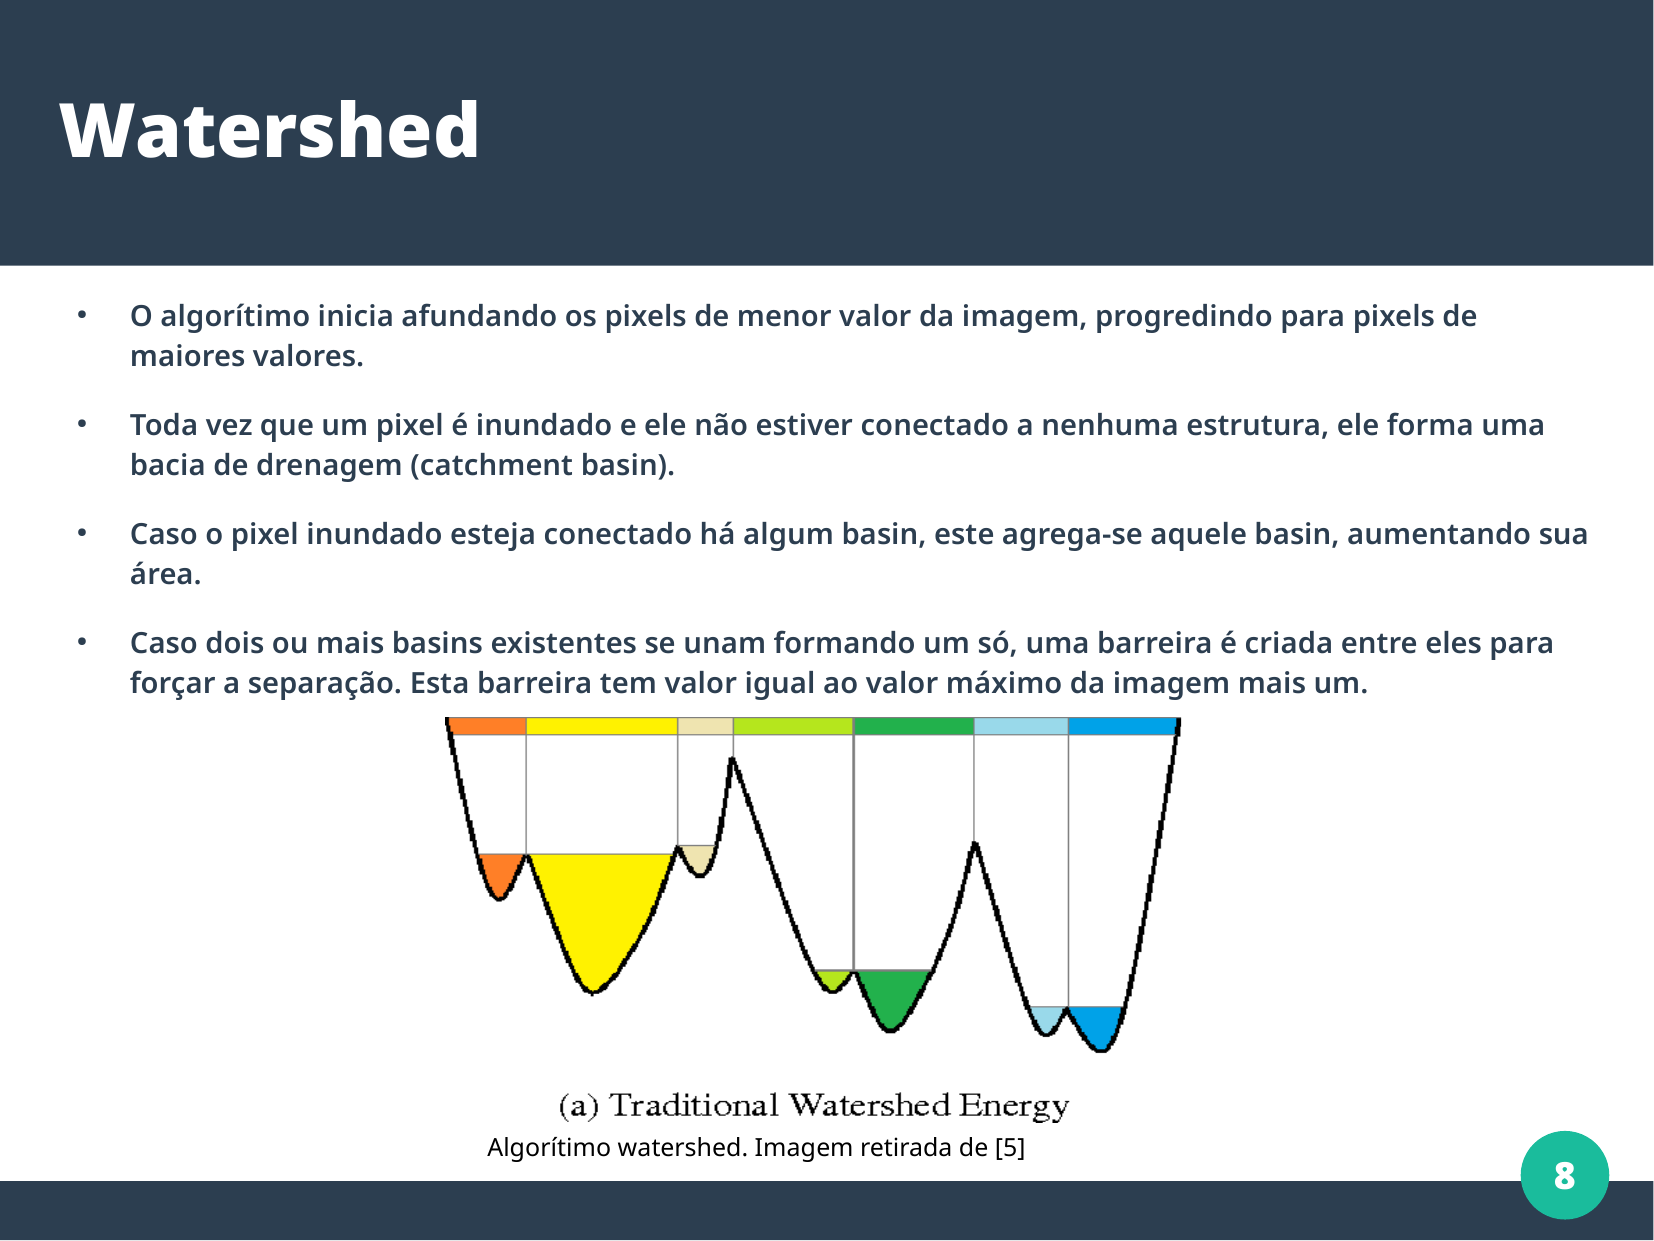

# Watershed
O algorítimo inicia afundando os pixels de menor valor da imagem, progredindo para pixels de maiores valores.
Toda vez que um pixel é inundado e ele não estiver conectado a nenhuma estrutura, ele forma uma bacia de drenagem (catchment basin).
Caso o pixel inundado esteja conectado há algum basin, este agrega-se aquele basin, aumentando sua área.
Caso dois ou mais basins existentes se unam formando um só, uma barreira é criada entre eles para forçar a separação. Esta barreira tem valor igual ao valor máximo da imagem mais um.
8
Algorítimo watershed. Imagem retirada de [5]